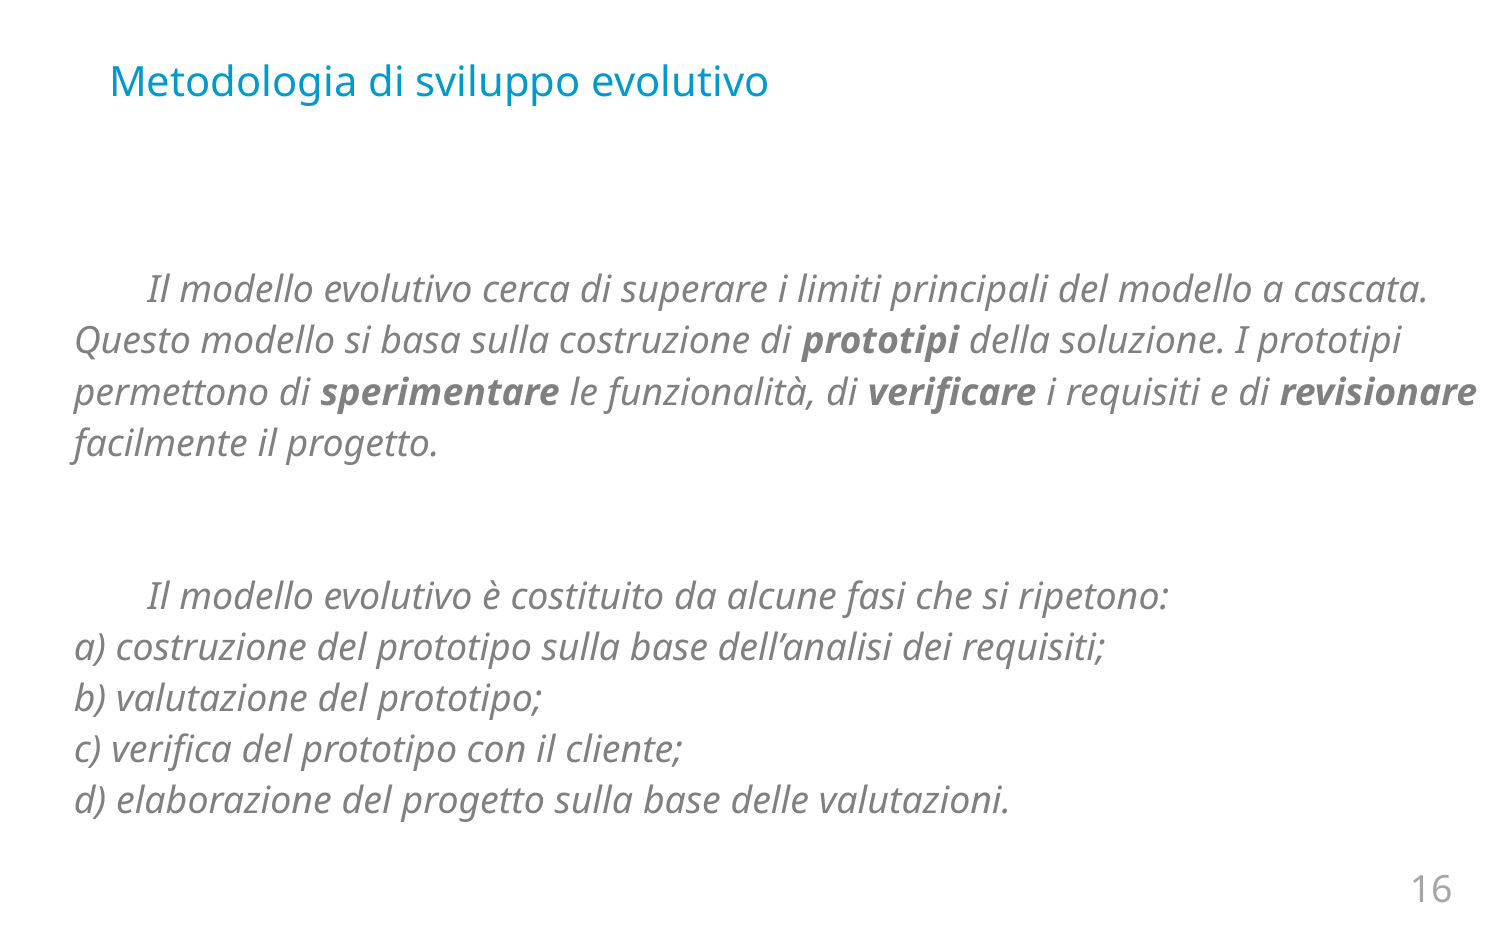

Metodologia di sviluppo evolutivo
	Il modello evolutivo cerca di superare i limiti principali del modello a cascata. Questo modello si basa sulla costruzione di prototipi della soluzione. I prototipi permettono di sperimentare le funzionalità, di verificare i requisiti e di revisionare facilmente il progetto.
	Il modello evolutivo è costituito da alcune fasi che si ripetono:
a) costruzione del prototipo sulla base dell’analisi dei requisiti;
b) valutazione del prototipo;
c) verifica del prototipo con il cliente;
d) elaborazione del progetto sulla base delle valutazioni.
16